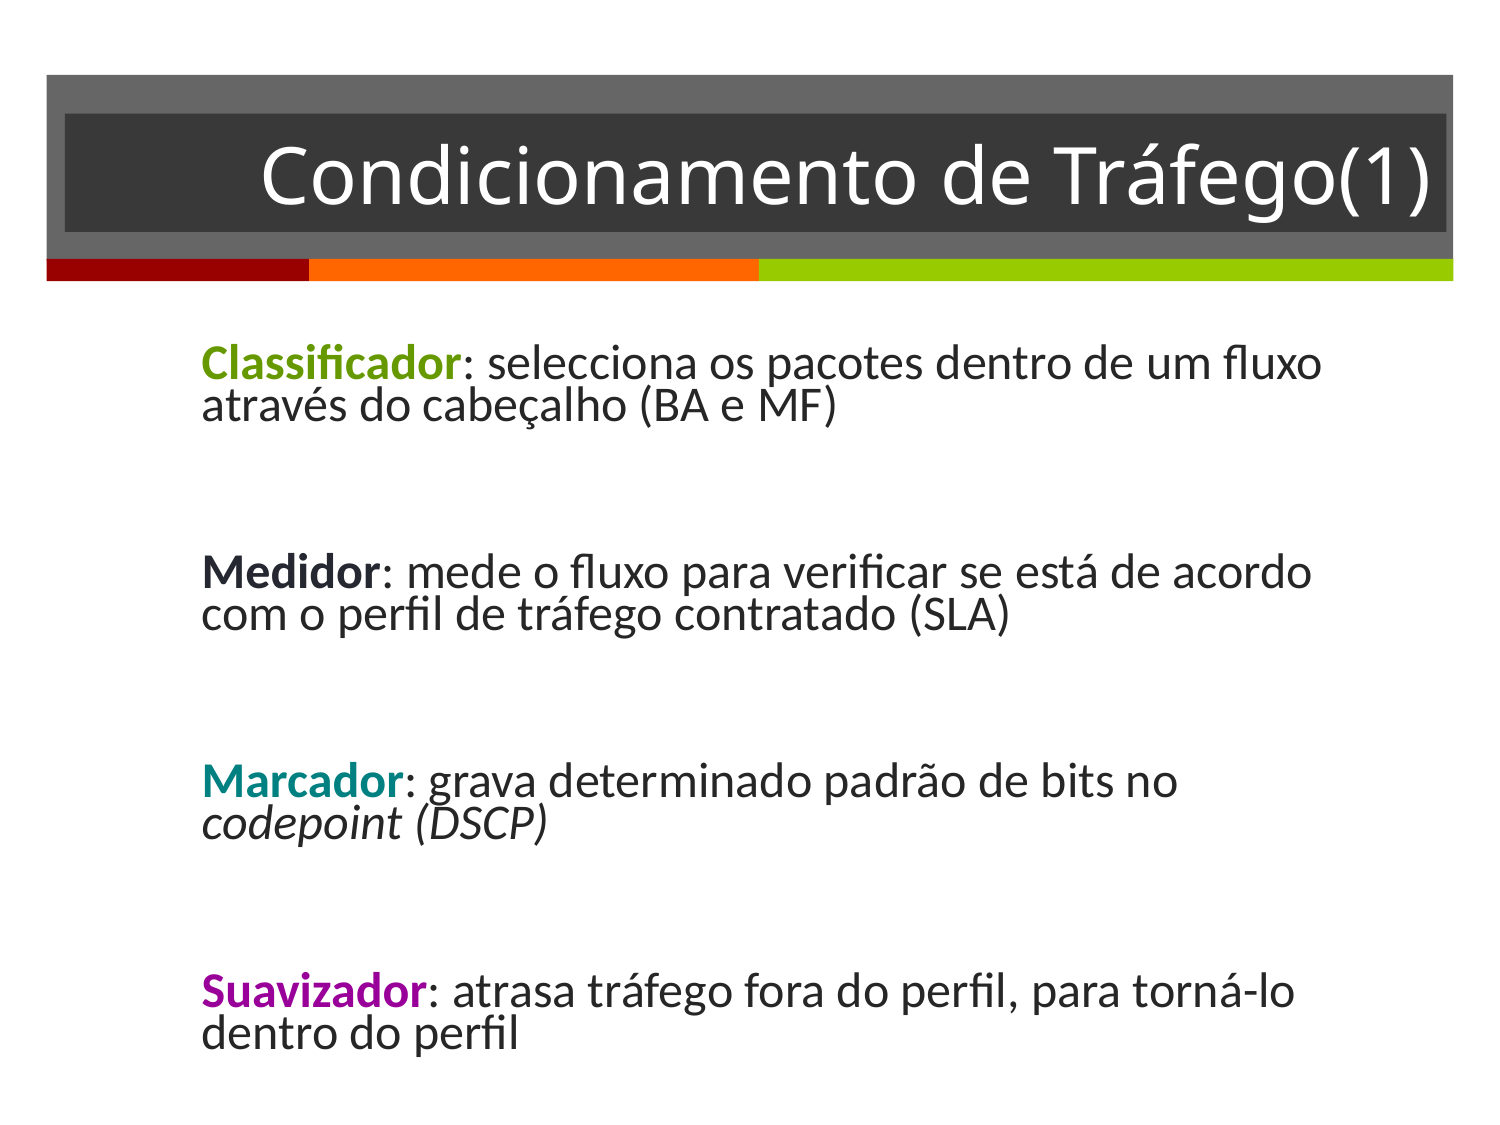

# Condicionamento de Tráfego(1)
Classificador: selecciona os pacotes dentro de um fluxo através do cabeçalho (BA e MF)
Medidor: mede o fluxo para verificar se está de acordo com o perfil de tráfego contratado (SLA)
Marcador: grava determinado padrão de bits no codepoint (DSCP)
Suavizador: atrasa tráfego fora do perfil, para torná-lo dentro do perfil